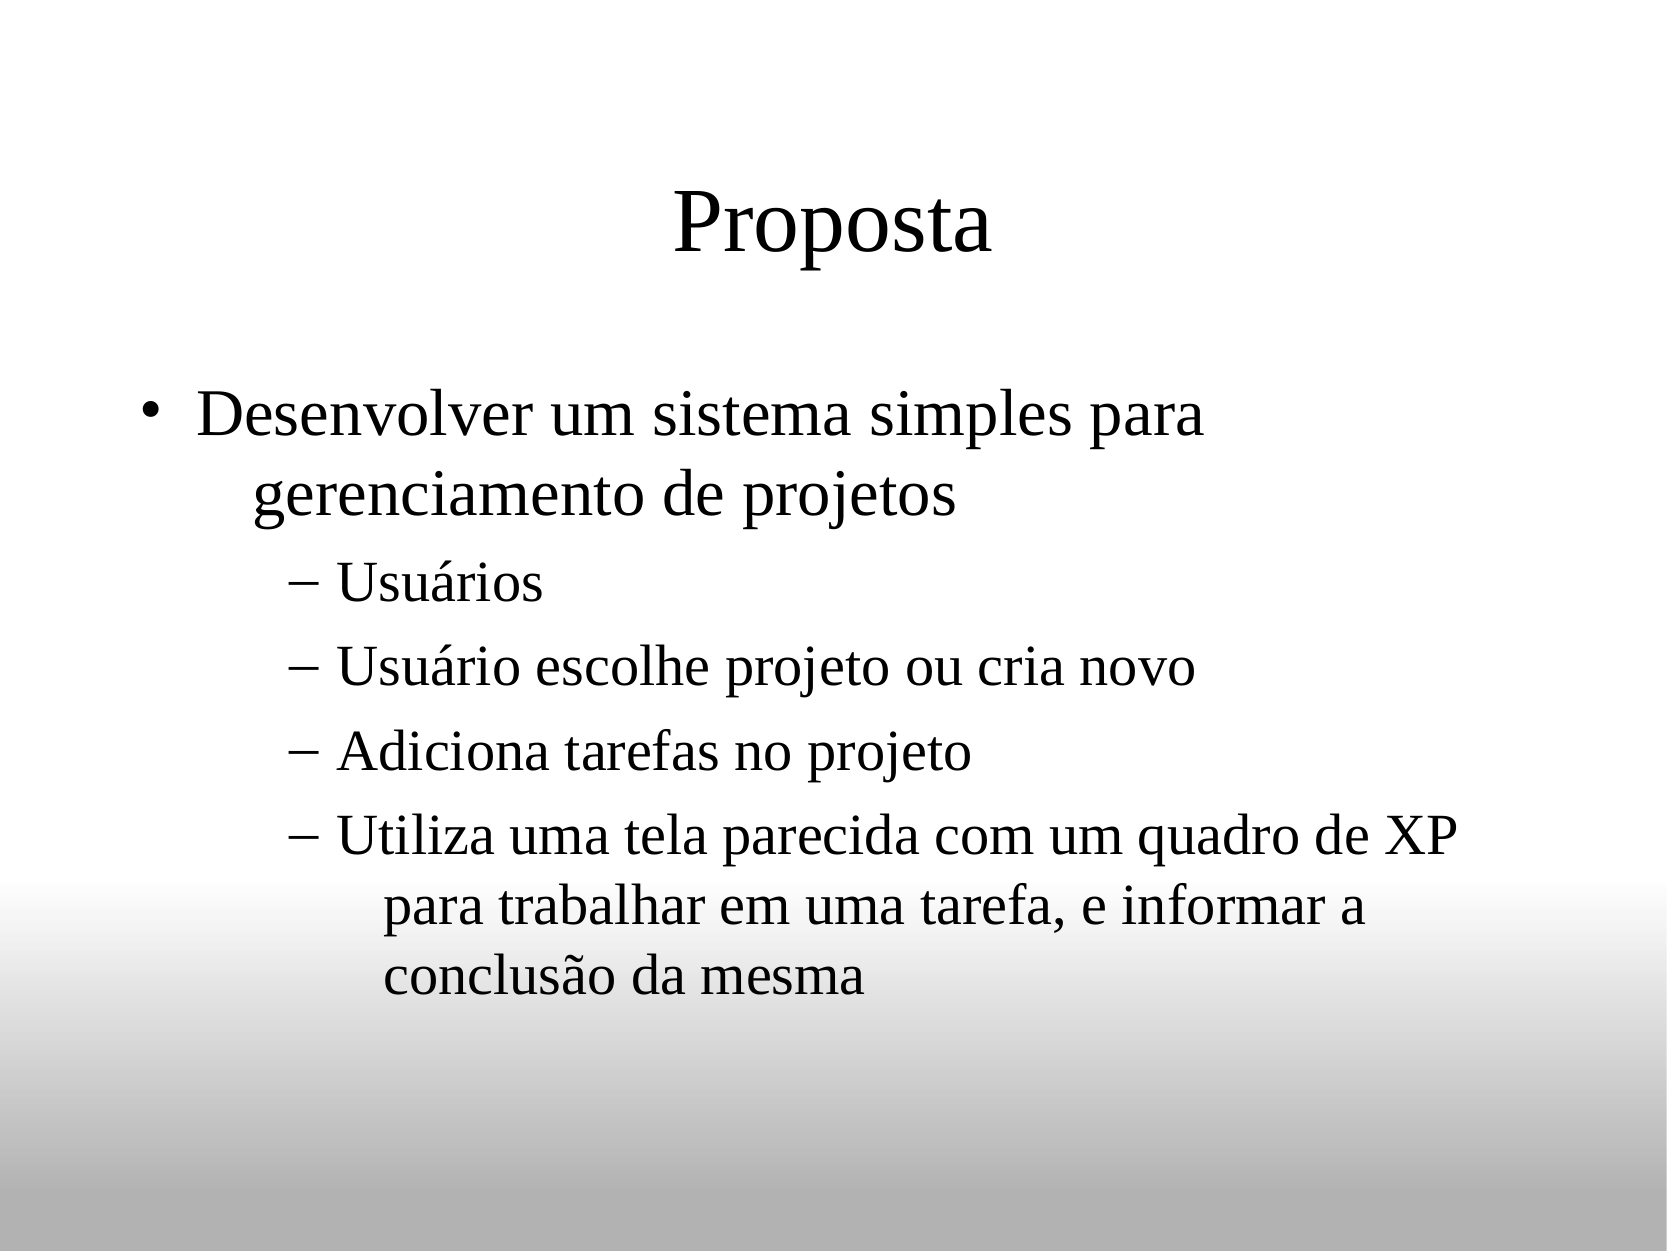

# Proposta
Desenvolver um sistema simples para gerenciamento de projetos
Usuários
Usuário escolhe projeto ou cria novo
Adiciona tarefas no projeto
Utiliza uma tela parecida com um quadro de XP para trabalhar em uma tarefa, e informar a conclusão da mesma